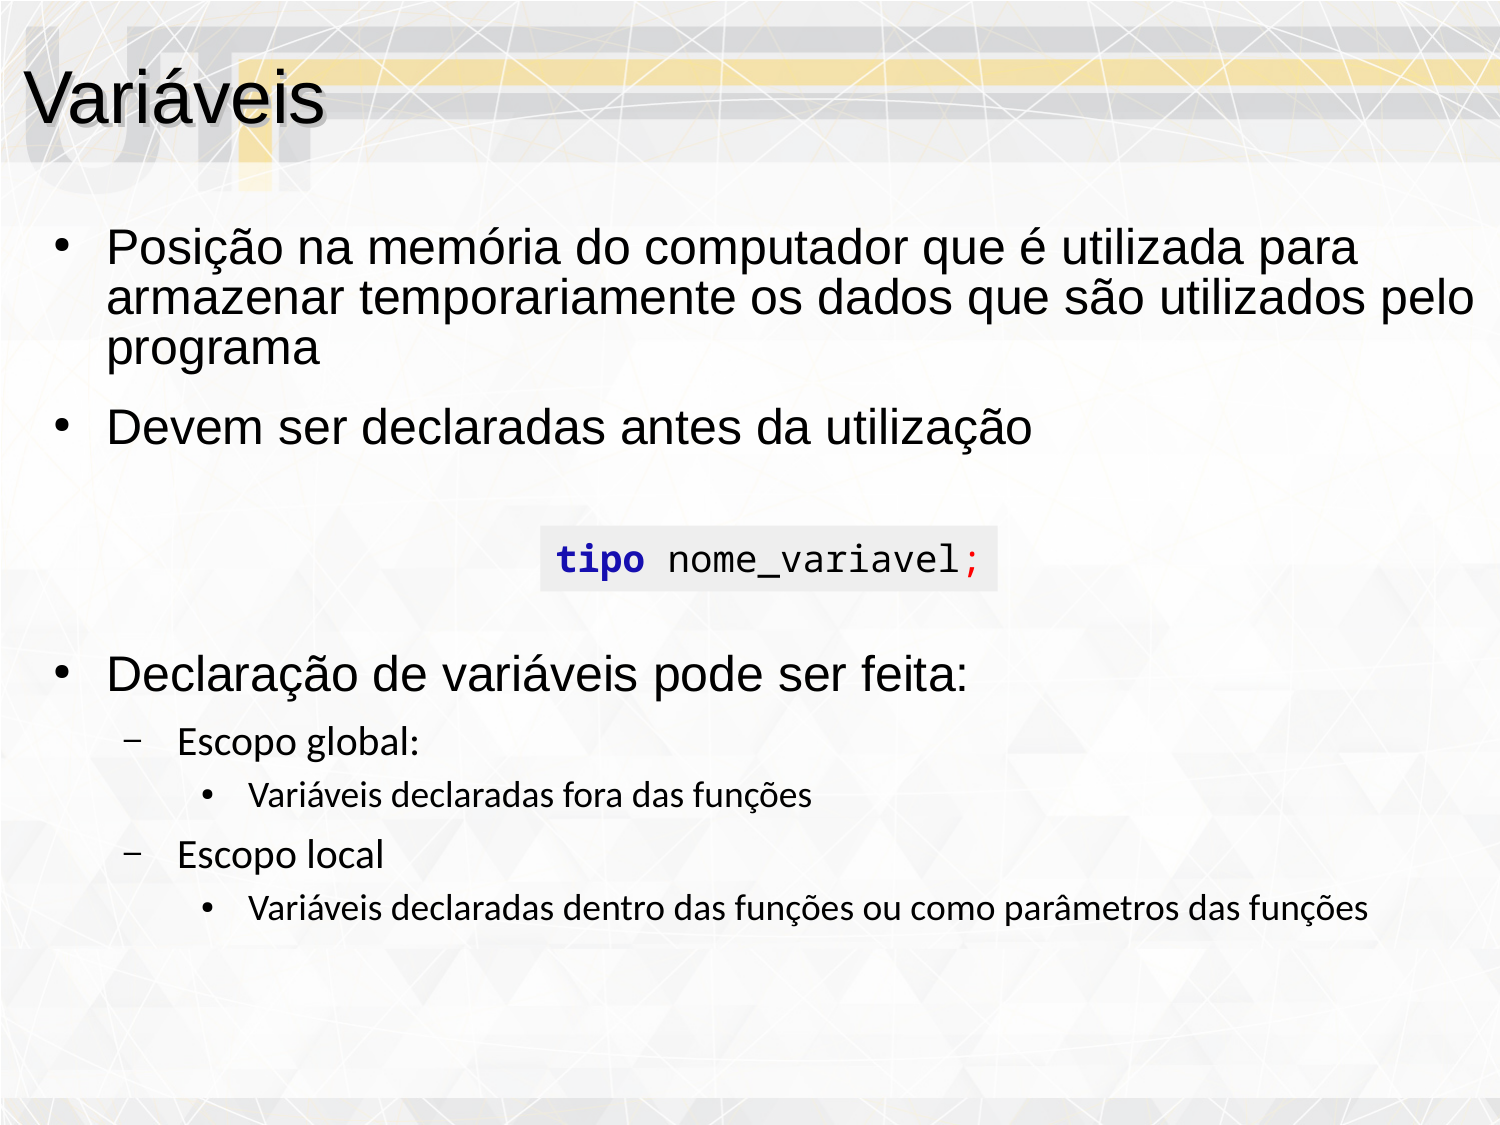

# Variáveis
Posição na memória do computador que é utilizada para armazenar temporariamente os dados que são utilizados pelo programa
Devem ser declaradas antes da utilização
Declaração de variáveis pode ser feita:
Escopo global:
Variáveis declaradas fora das funções
Escopo local
Variáveis declaradas dentro das funções ou como parâmetros das funções
tipo nome_variavel;